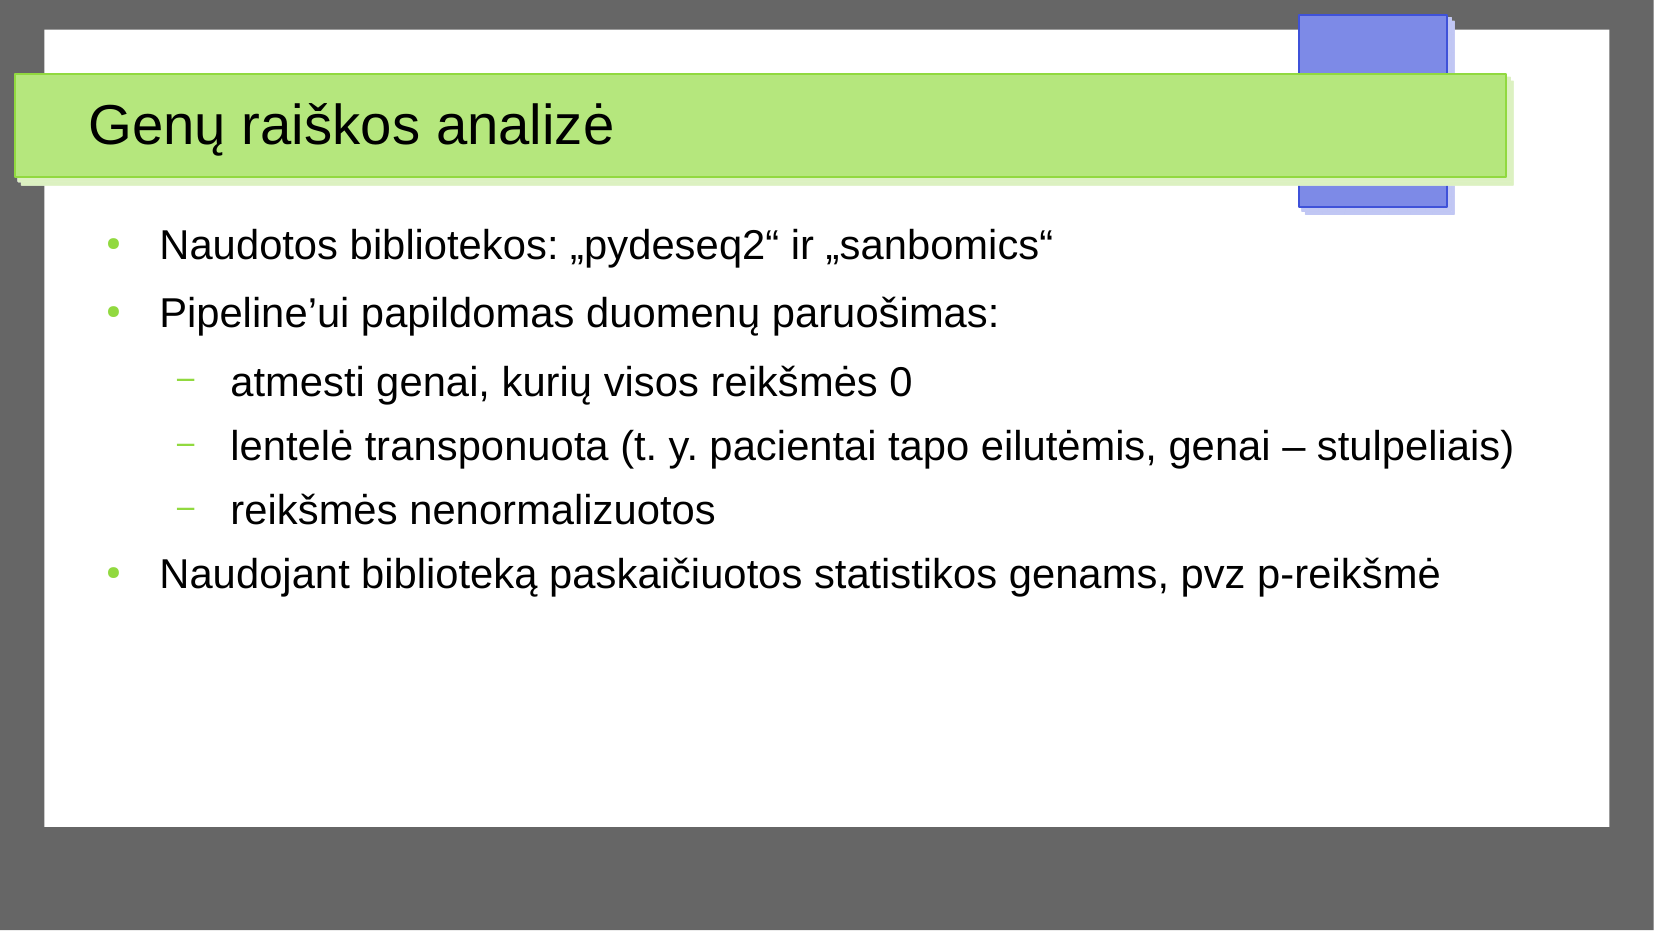

# Genų raiškos analizė
Naudotos bibliotekos: „pydeseq2“ ir „sanbomics“
Pipeline’ui papildomas duomenų paruošimas:
atmesti genai, kurių visos reikšmės 0
lentelė transponuota (t. y. pacientai tapo eilutėmis, genai – stulpeliais)
reikšmės nenormalizuotos
Naudojant biblioteką paskaičiuotos statistikos genams, pvz p-reikšmė